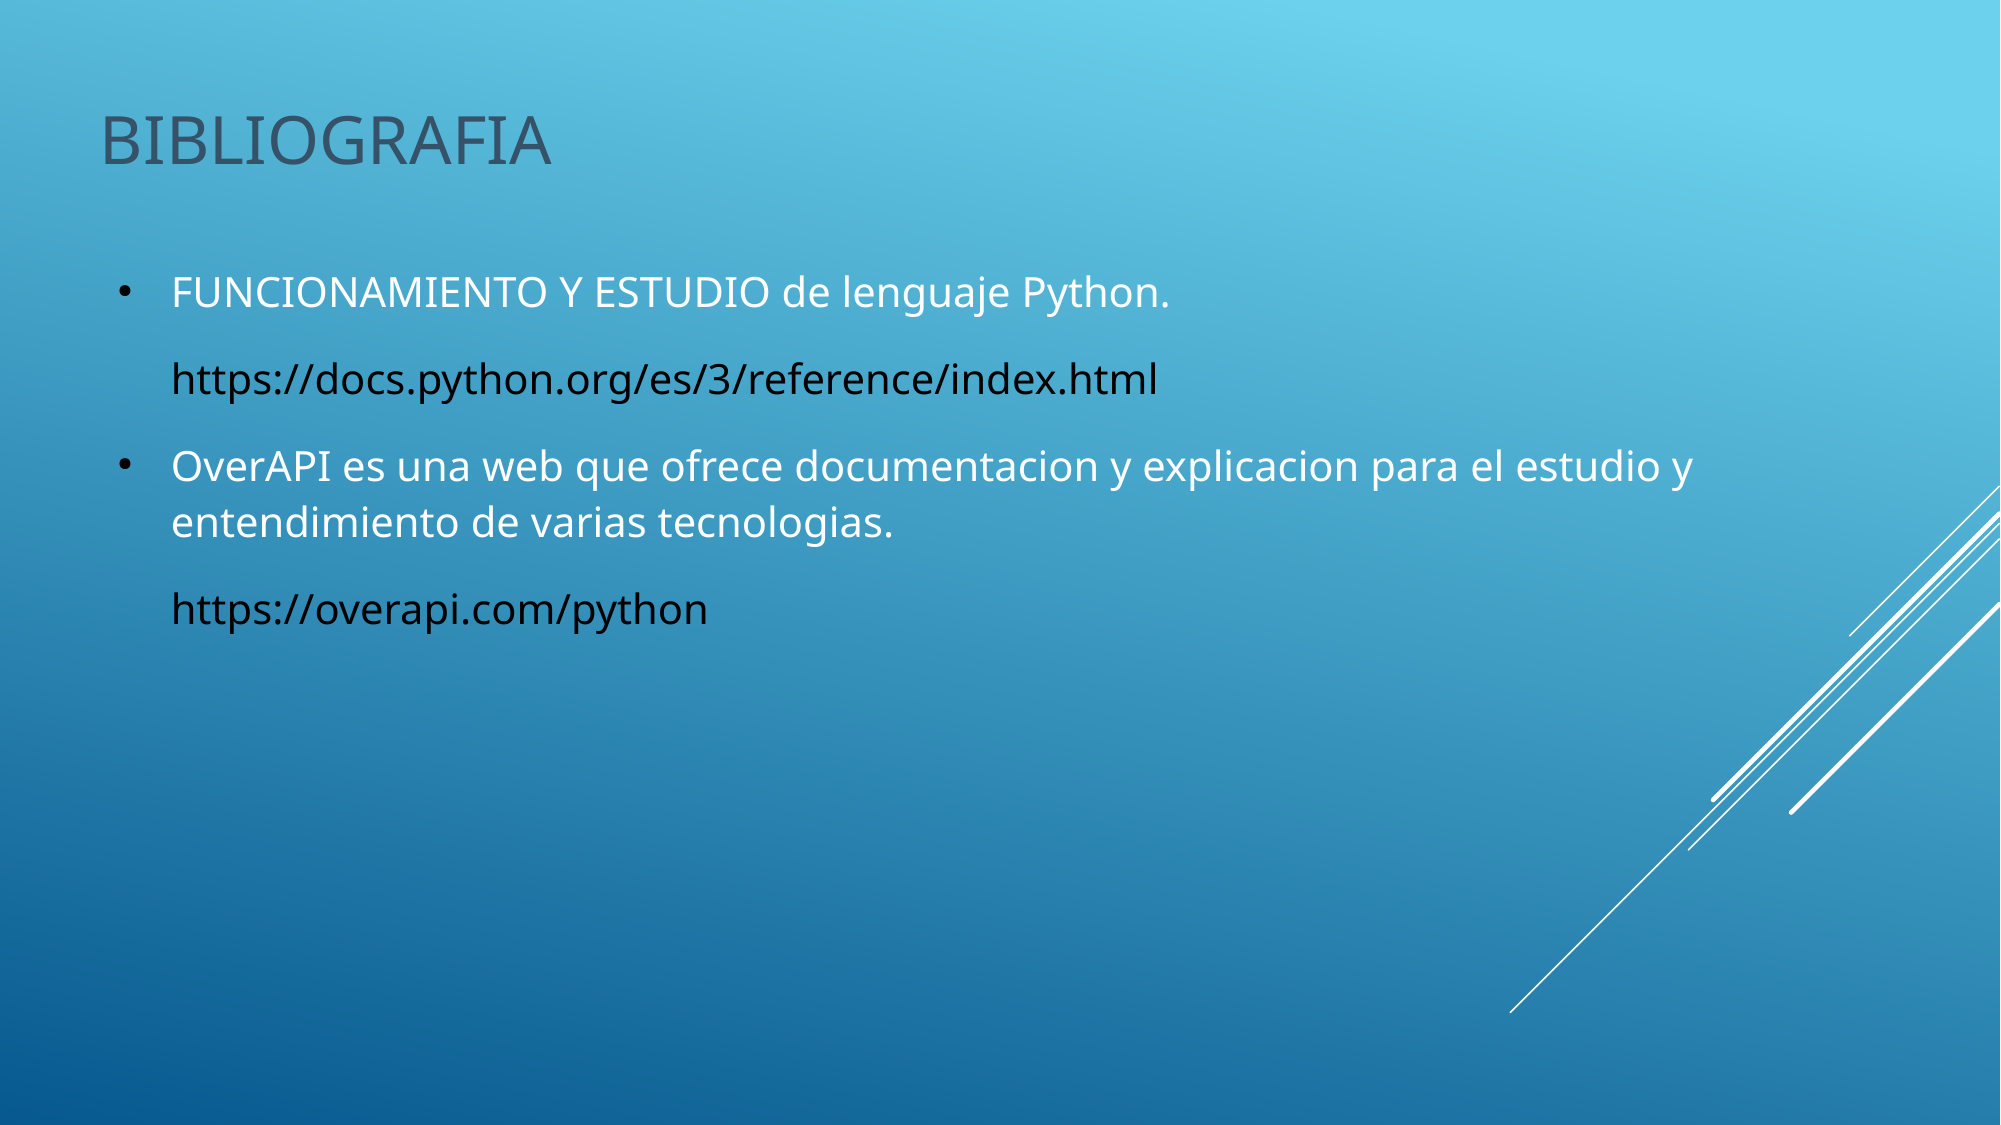

# BIBLIOGRAFIA
FUNCIONAMIENTO Y ESTUDIO de lenguaje Python.
https://docs.python.org/es/3/reference/index.html
OverAPI es una web que ofrece documentacion y explicacion para el estudio y entendimiento de varias tecnologias.
https://overapi.com/python